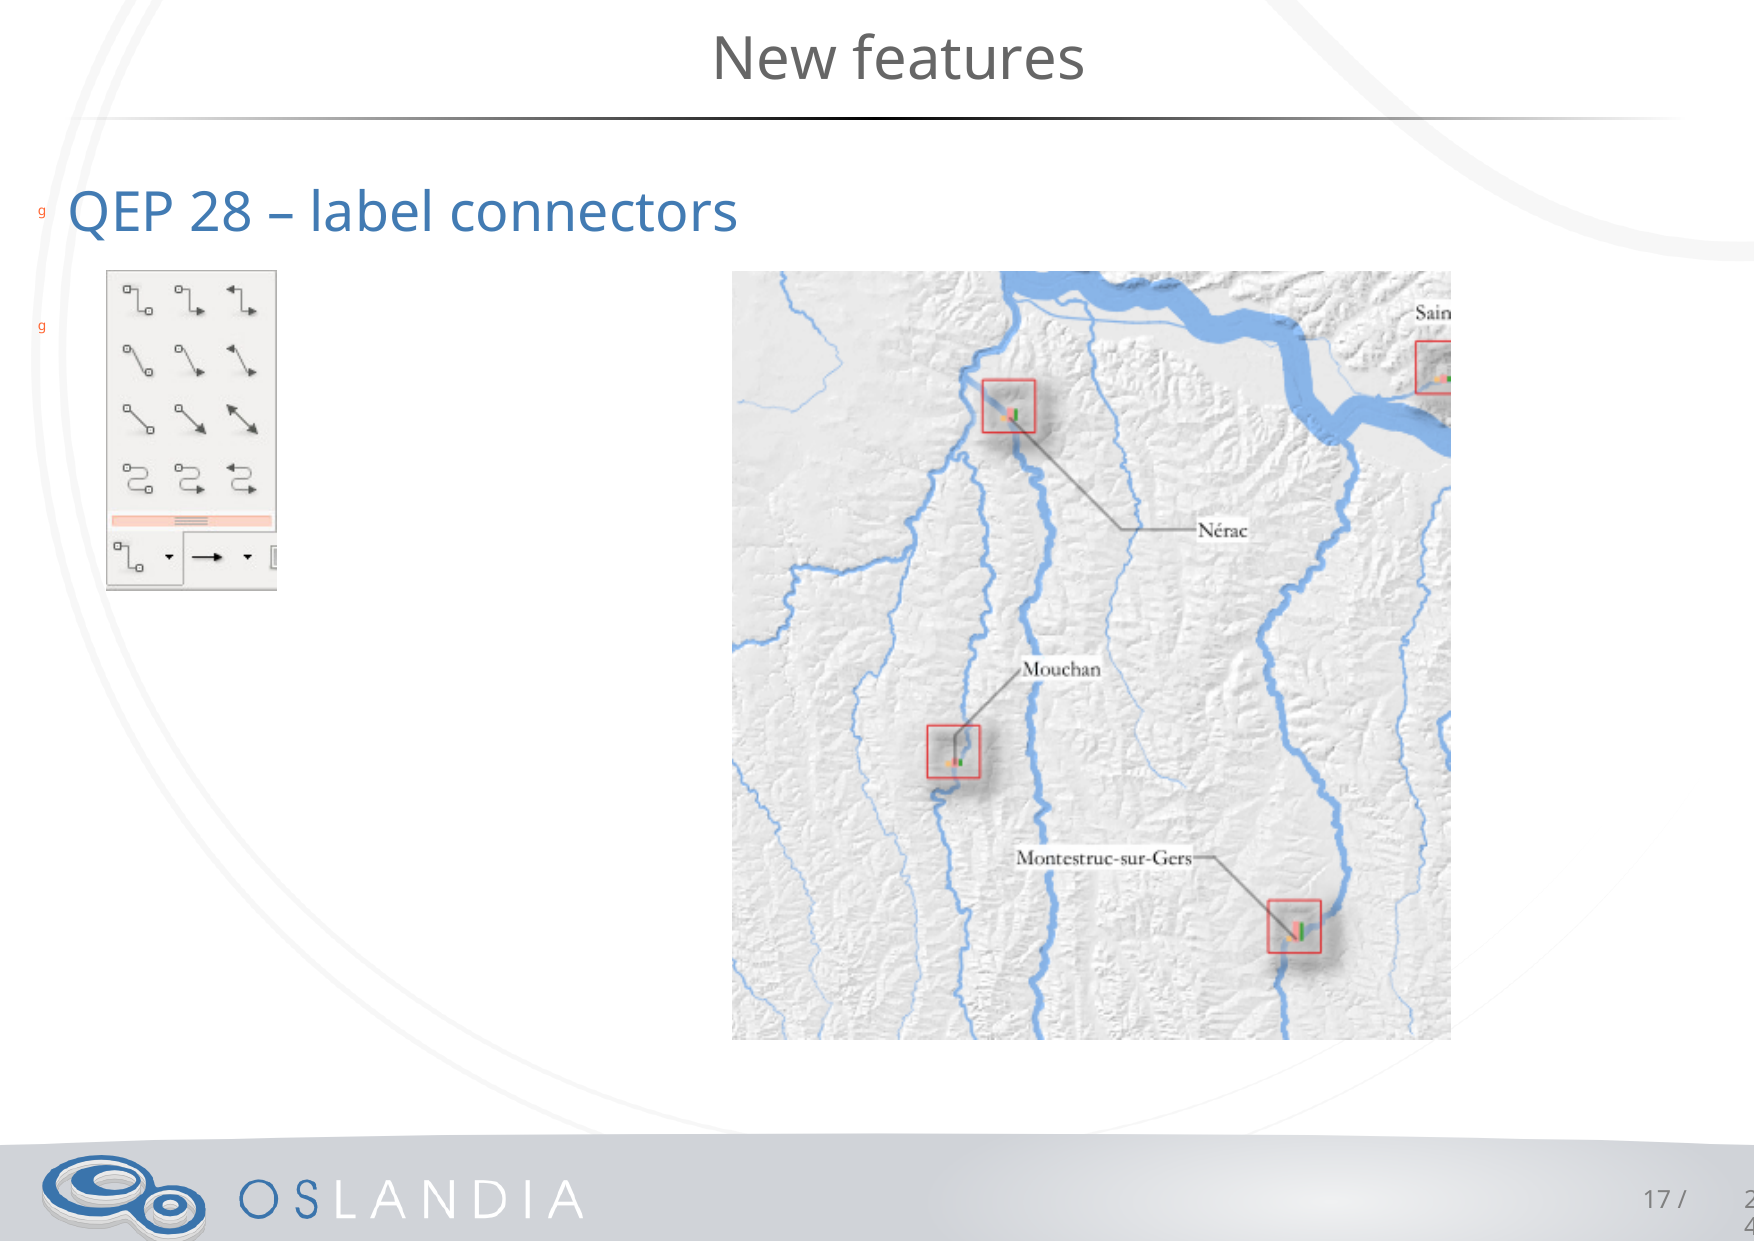

# New features
QEP 28 – label connectors